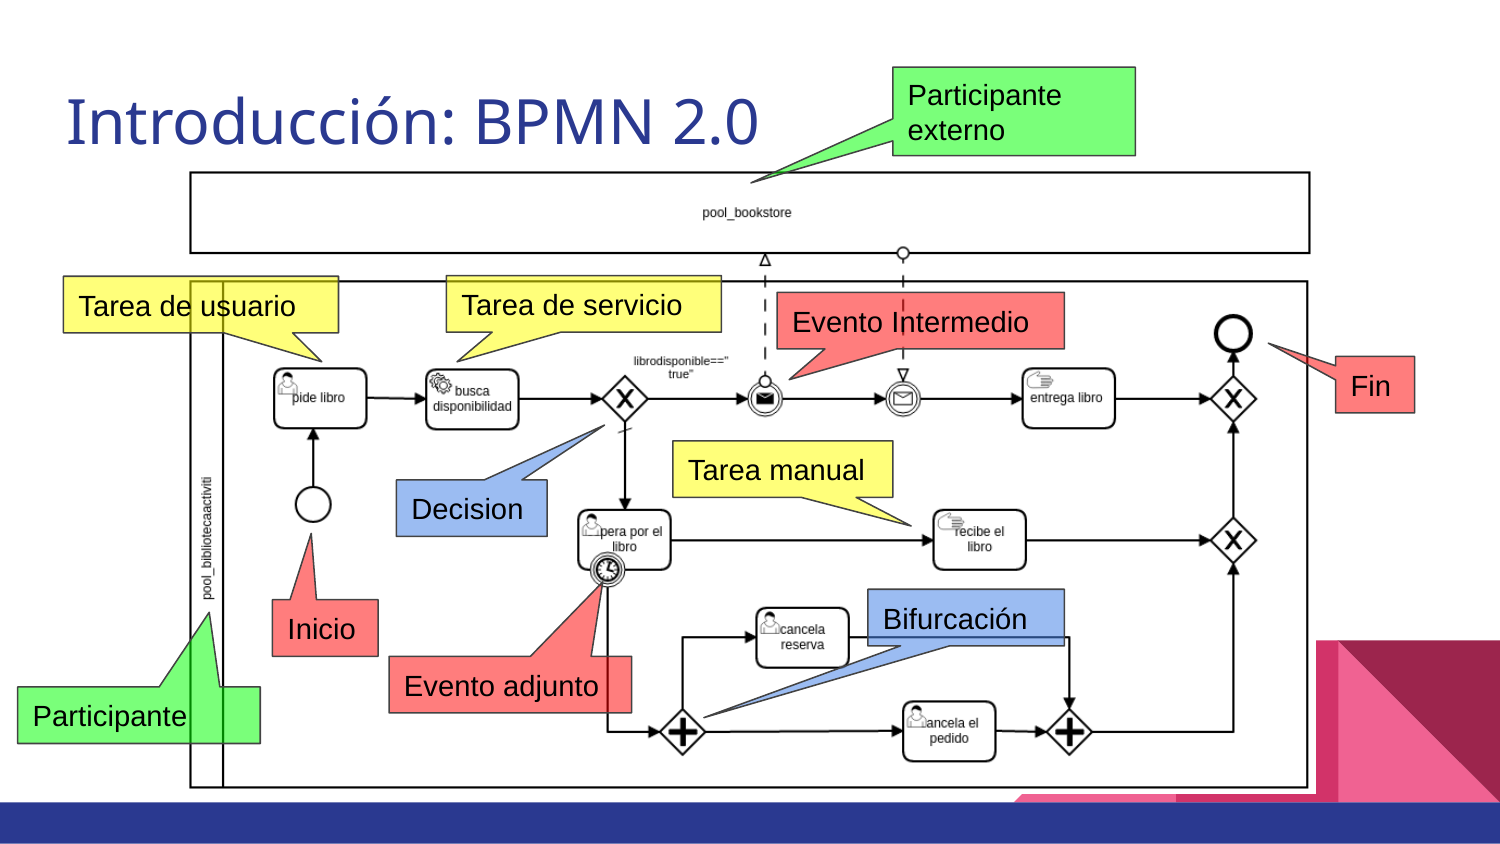

# Introducción: BPMN 2.0
Participante externo
Tarea de servicio
Tarea de usuario
Evento Intermedio
Fin
Tarea manual
Decision
Bifurcación
Inicio
Evento adjunto
Participante